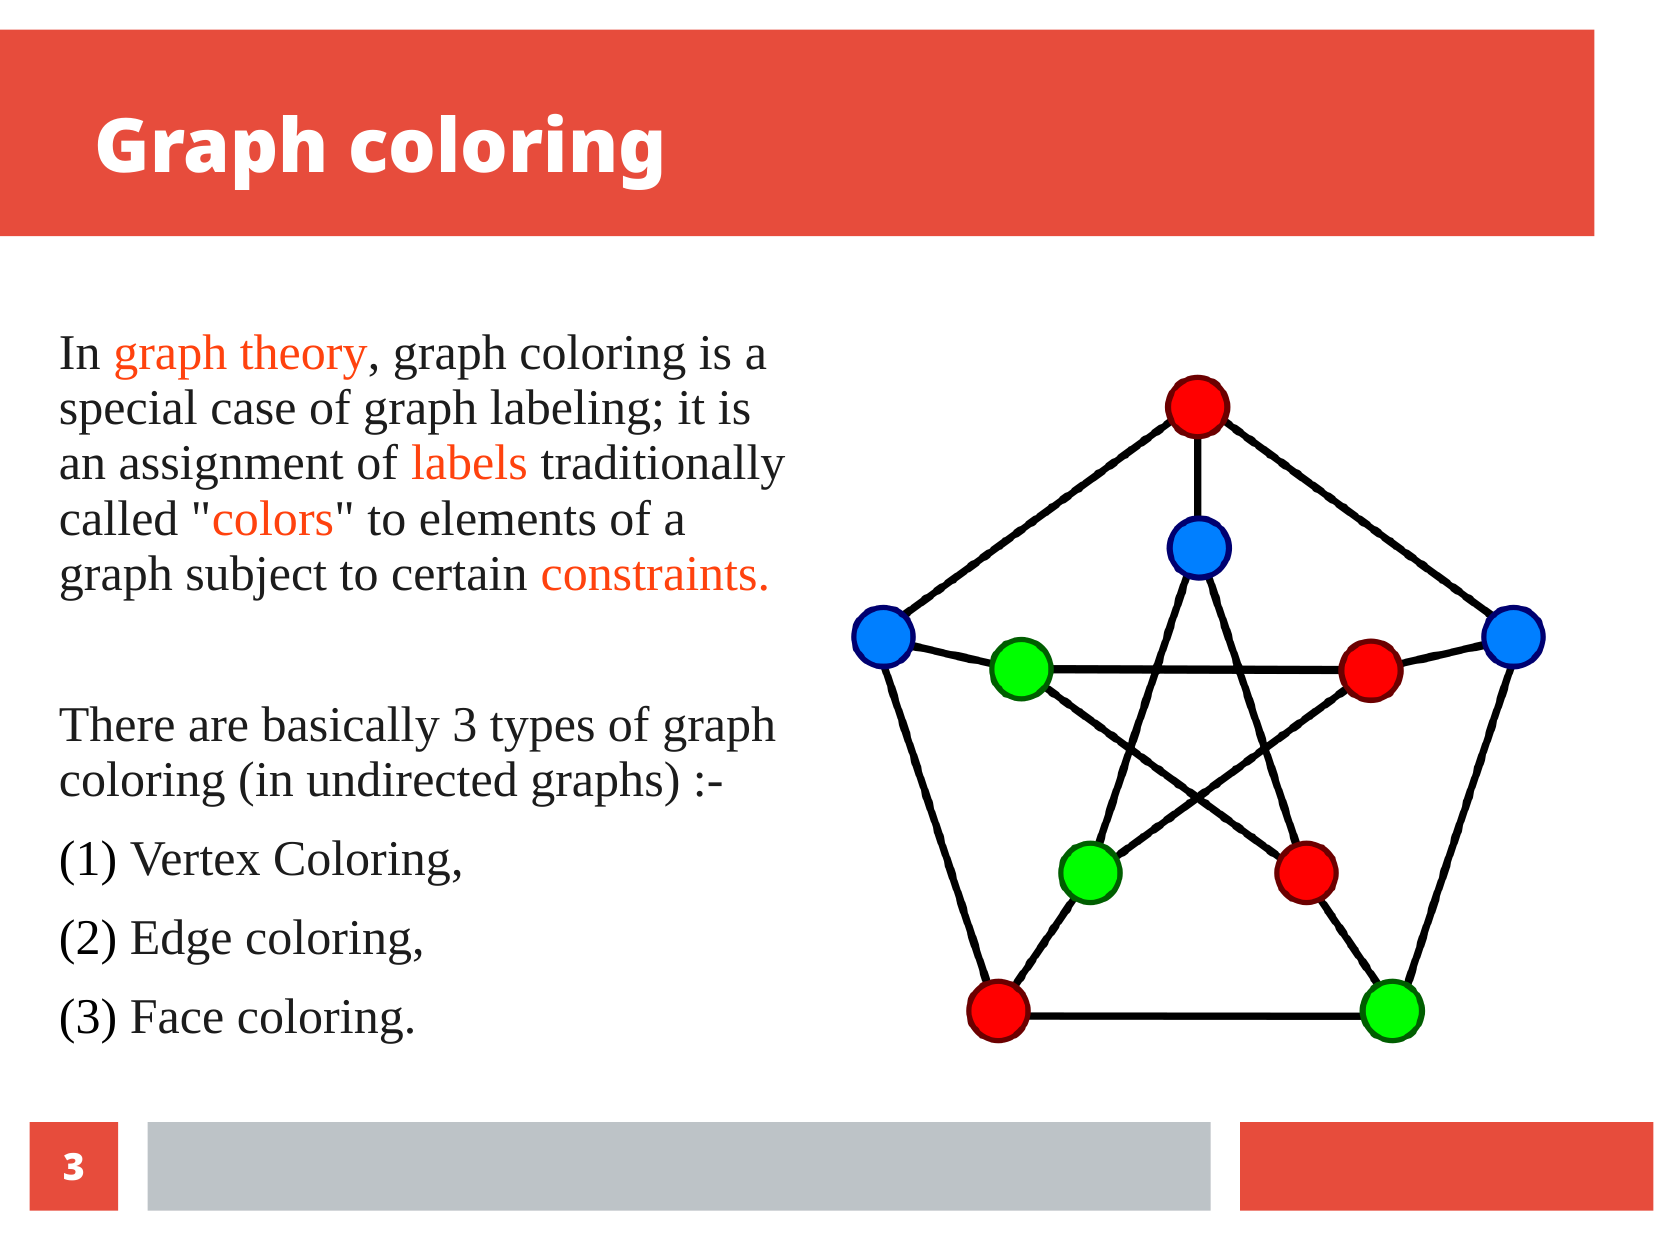

# Graph coloring
In graph theory, graph coloring is a special case of graph labeling; it is an assignment of labels traditionally called "colors" to elements of a graph subject to certain constraints.
There are basically 3 types of graph coloring (in undirected graphs) :-
 Vertex Coloring,
 Edge coloring,
 Face coloring.
3